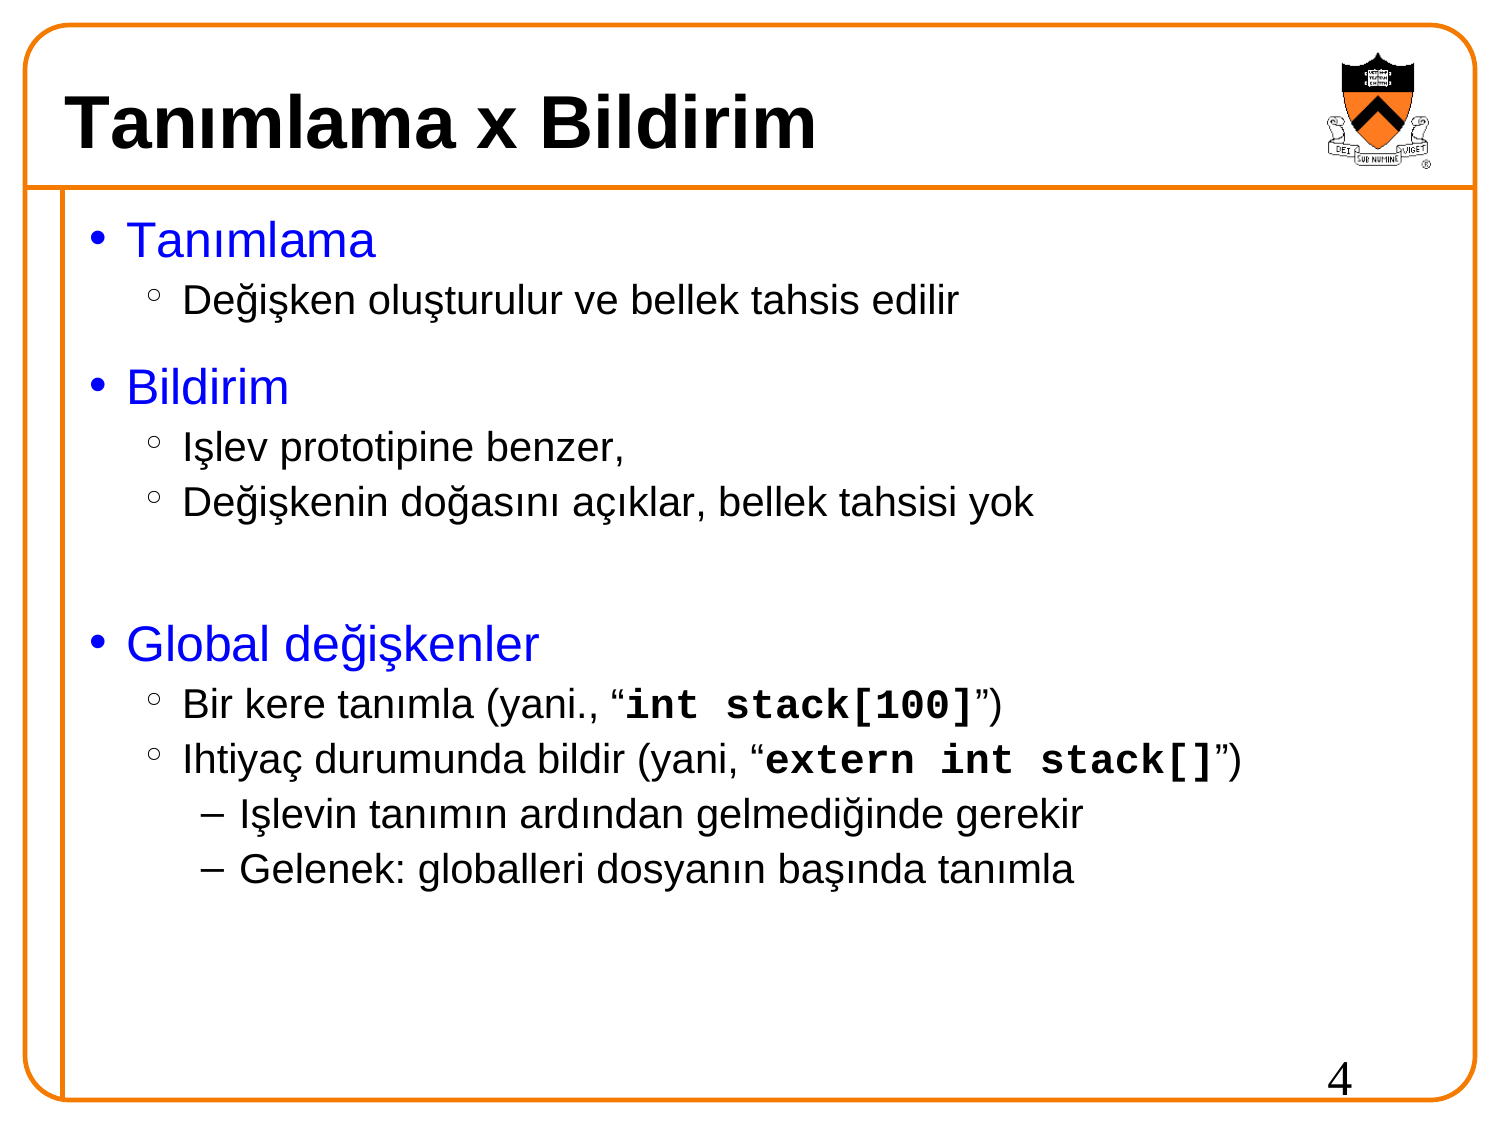

# Tanımlama x Bildirim
Tanımlama
Değişken oluşturulur ve bellek tahsis edilir
Bildirim
Işlev prototipine benzer,
Değişkenin doğasını açıklar, bellek tahsisi yok
Global değişkenler
Bir kere tanımla (yani., “int stack[100]”)
Ihtiyaç durumunda bildir (yani, “extern int stack[]”)
Işlevin tanımın ardından gelmediğinde gerekir
Gelenek: globalleri dosyanın başında tanımla
4